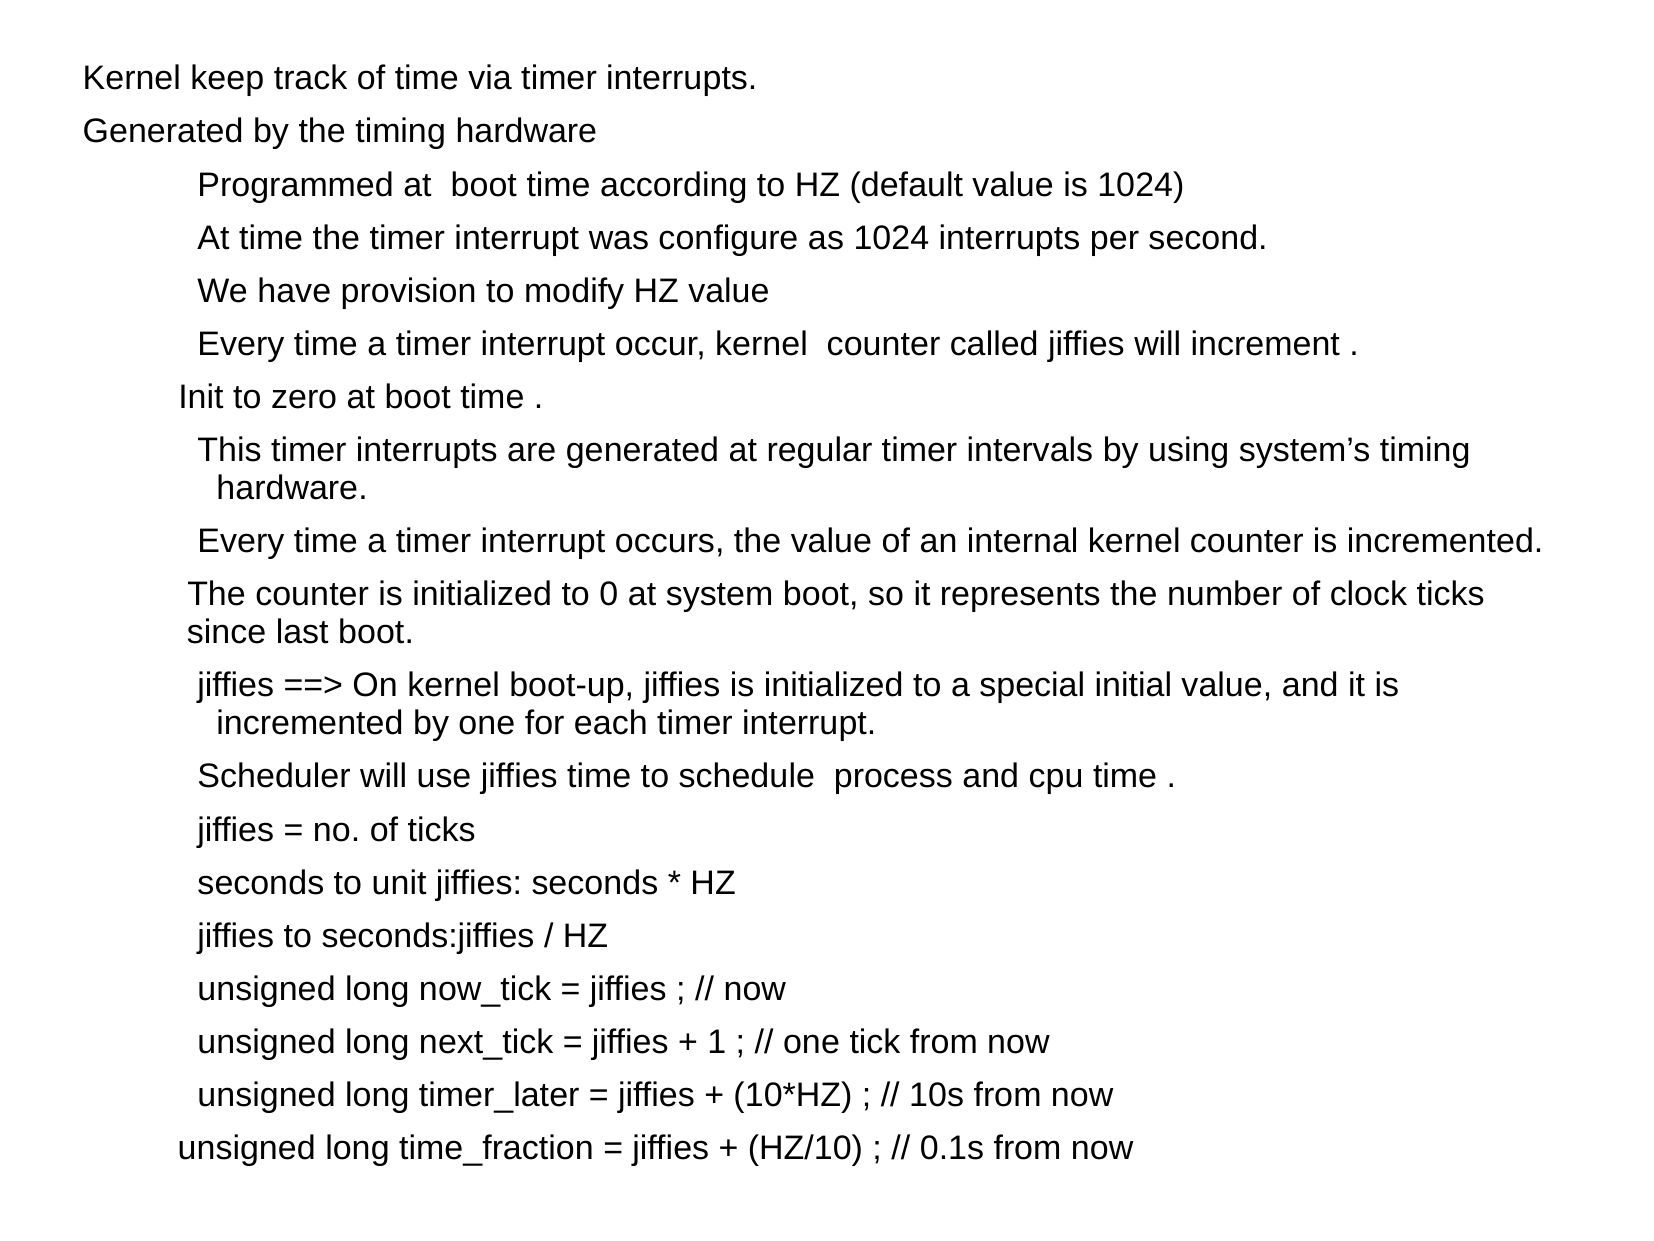

# Kernel keep track of time via timer interrupts.
Generated by the timing hardware
Programmed at boot time according to HZ (default value is 1024)
At time the timer interrupt was configure as 1024 interrupts per second.
We have provision to modify HZ value
Every time a timer interrupt occur, kernel counter called jiffies will increment .
Init to zero at boot time .
This timer interrupts are generated at regular timer intervals by using system’s timing hardware.
Every time a timer interrupt occurs, the value of an internal kernel counter is incremented.
 The counter is initialized to 0 at system boot, so it represents the number of clock ticks 		 since last boot.
jiffies ==> On kernel boot-up, jiffies is initialized to a special initial value, and it is incremented by one for each timer interrupt.
Scheduler will use jiffies time to schedule process and cpu time .
jiffies = no. of ticks
seconds to unit jiffies: seconds * HZ
jiffies to seconds:jiffies / HZ
unsigned long now_tick = jiffies ; // now
unsigned long next_tick = jiffies + 1 ; // one tick from now
unsigned long timer_later = jiffies + (10*HZ) ; // 10s from now
 unsigned long time_fraction = jiffies + (HZ/10) ; // 0.1s from now